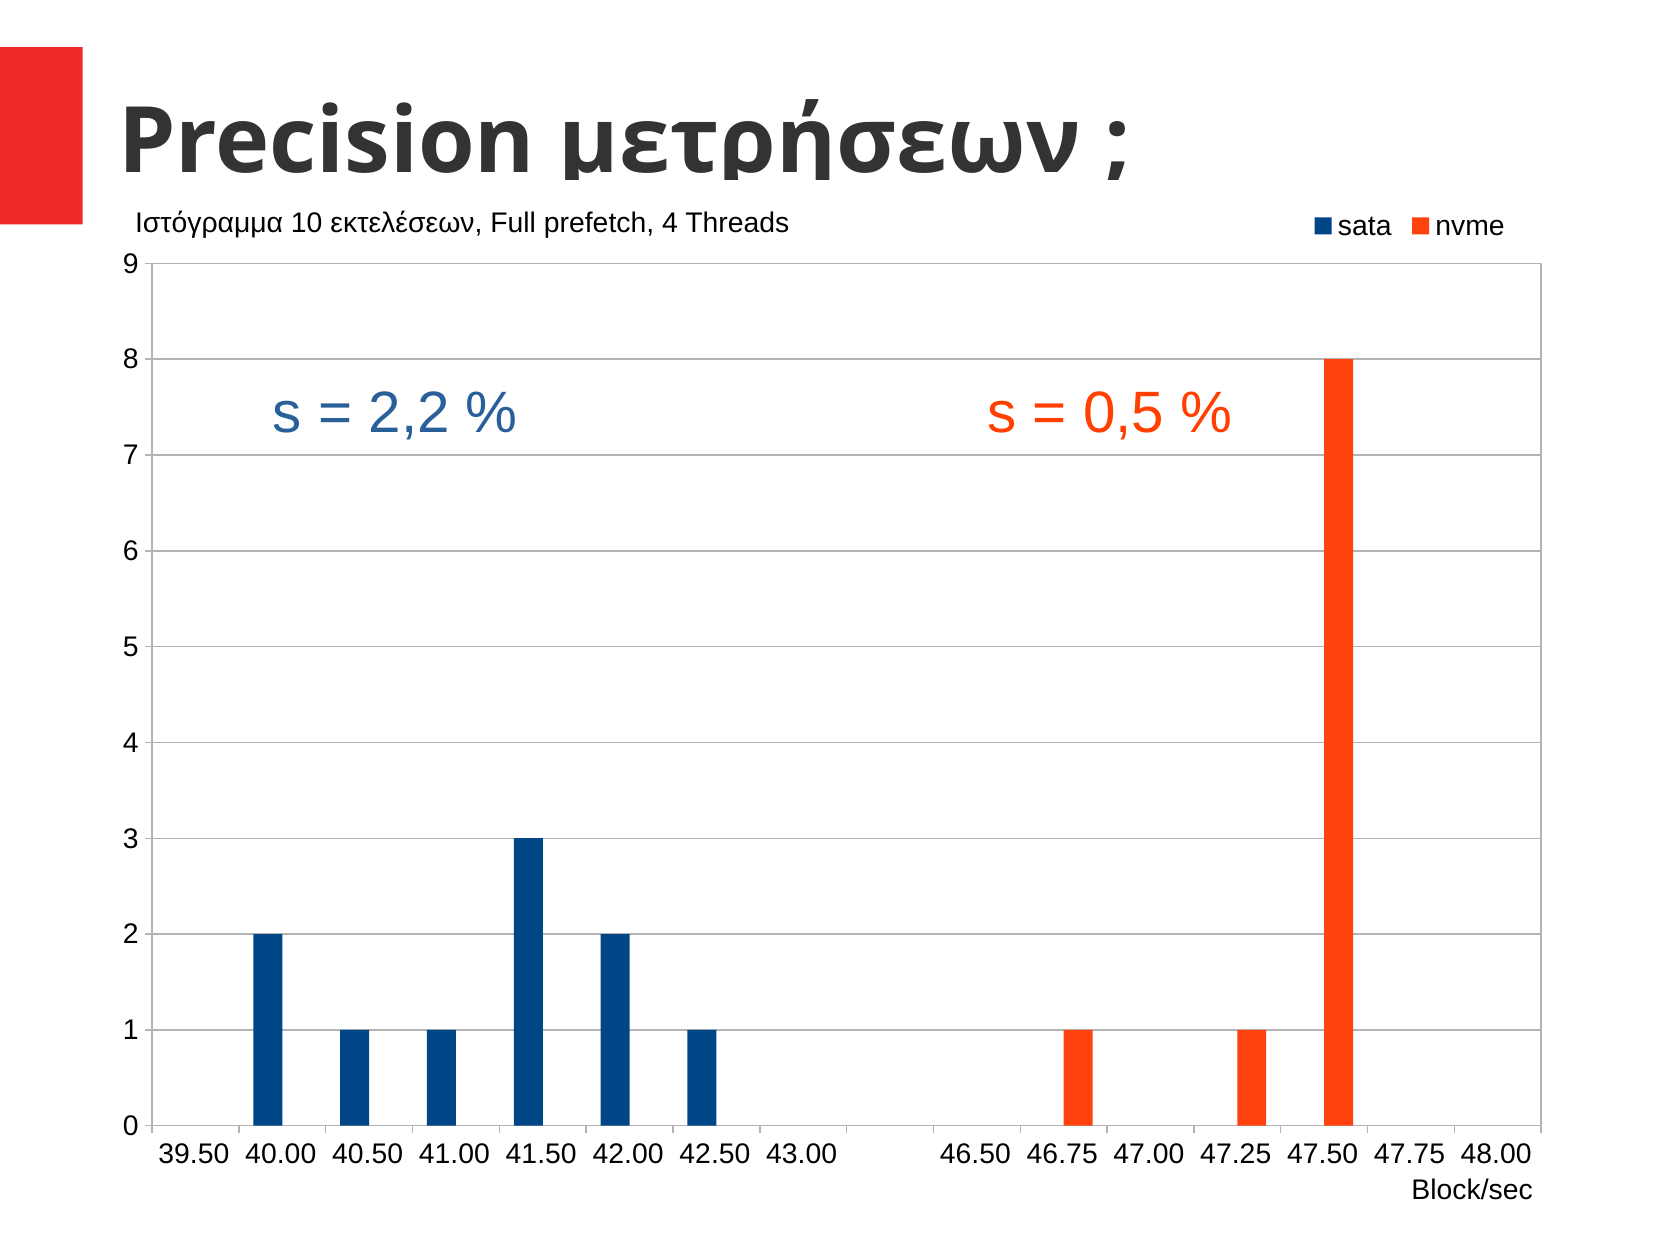

# Precision μετρήσεων ;
s = 2,2 %
s = 0,5 %
38